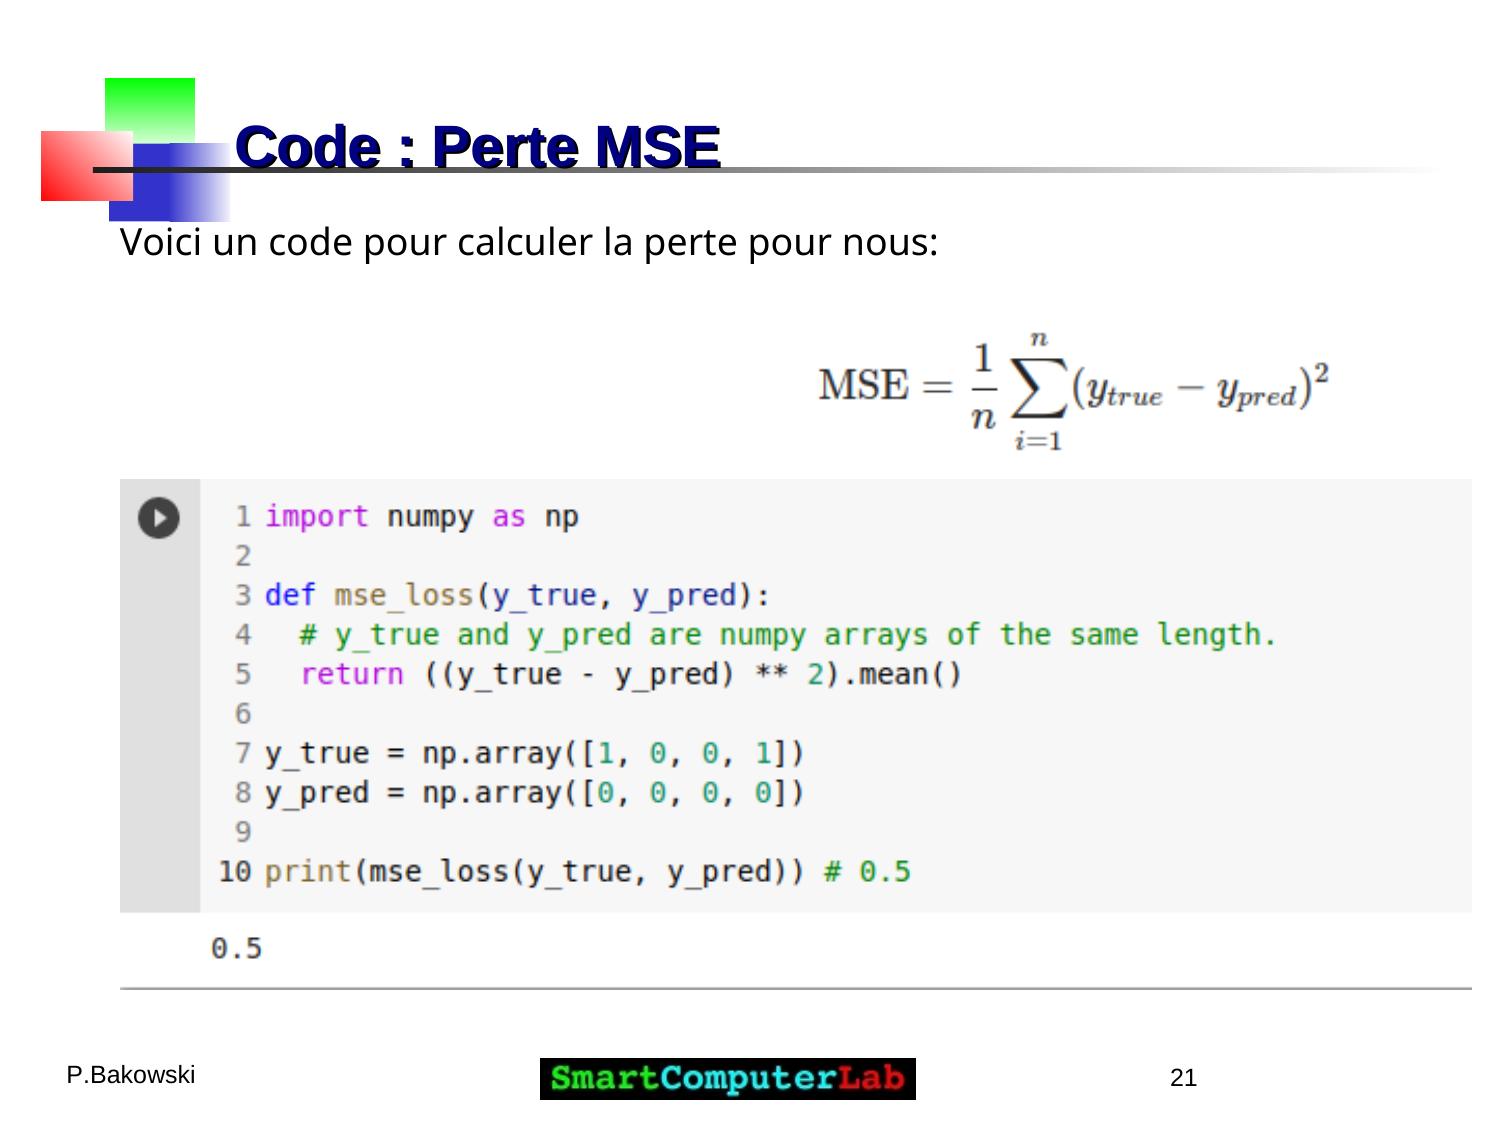

# Code : Perte MSE
Voici un code pour calculer la perte pour nous:
21